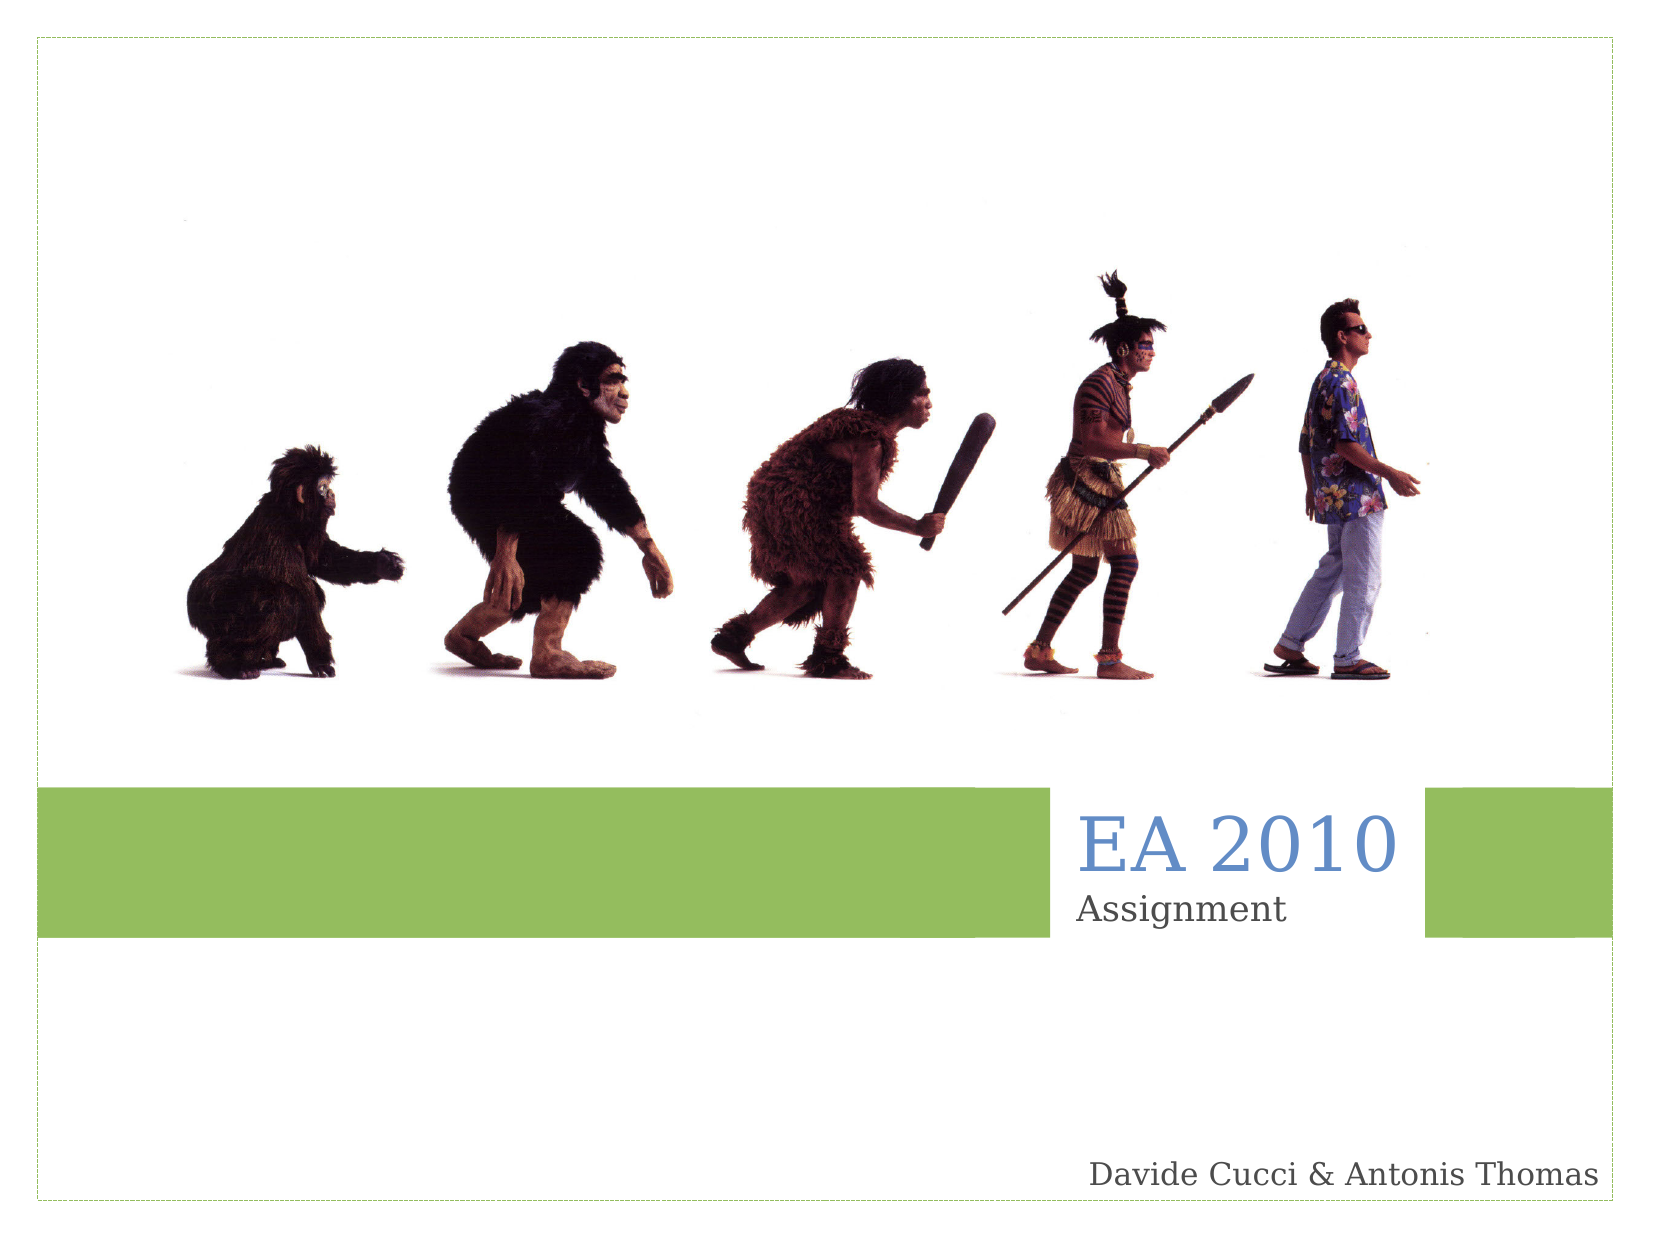

EA 2010
Assignment
Davide Cucci & Antonis Thomas